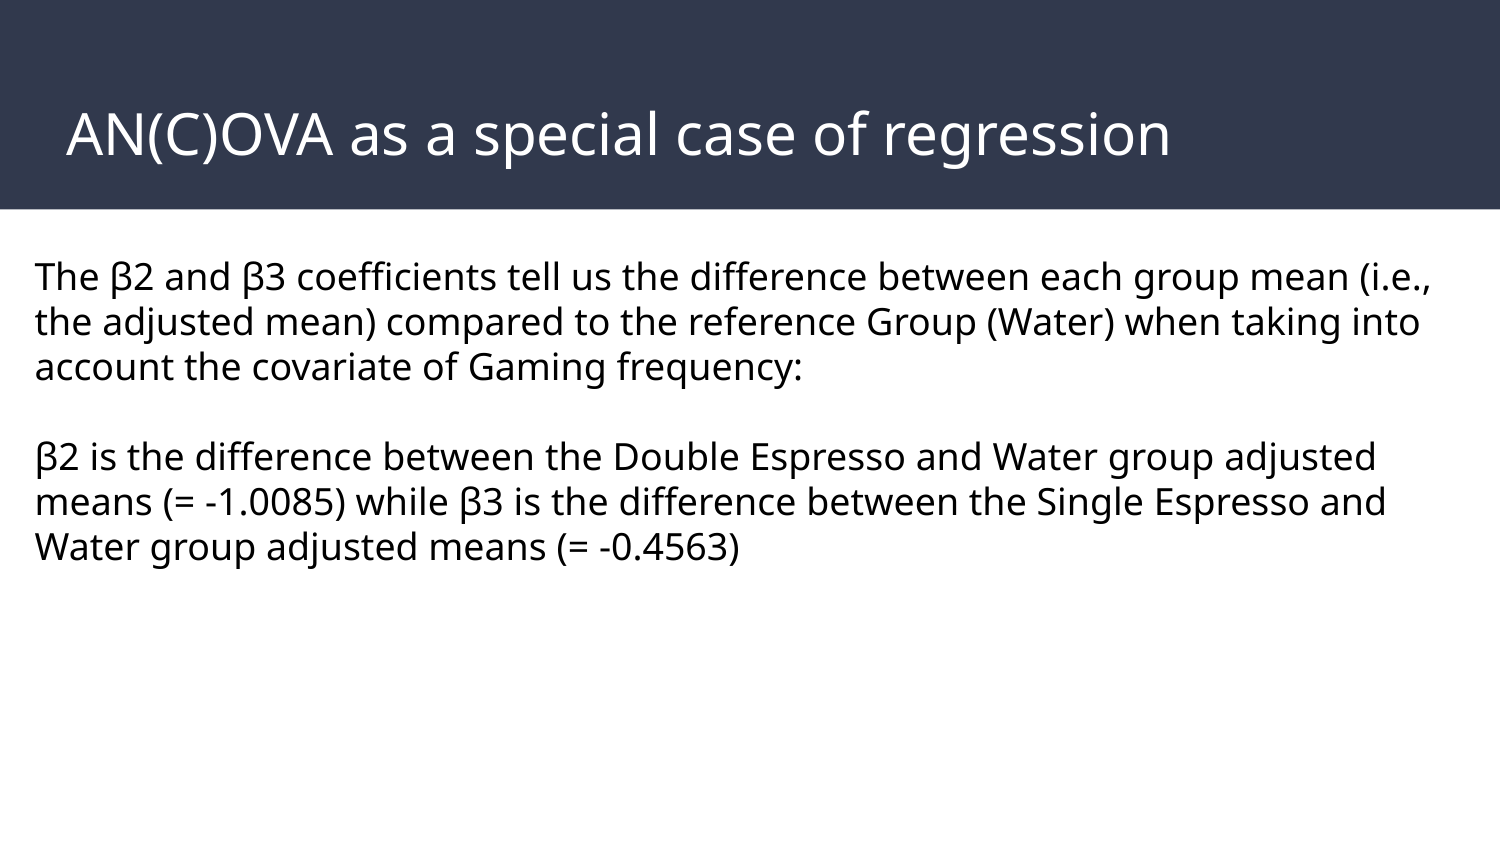

# AN(C)OVA as a special case of regression
The β2 and β3 coefficients tell us the difference between each group mean (i.e., the adjusted mean) compared to the reference Group (Water) when taking into account the covariate of Gaming frequency:
β2 is the difference between the Double Espresso and Water group adjusted means (= -1.0085) while β3 is the difference between the Single Espresso and Water group adjusted means (= -0.4563)